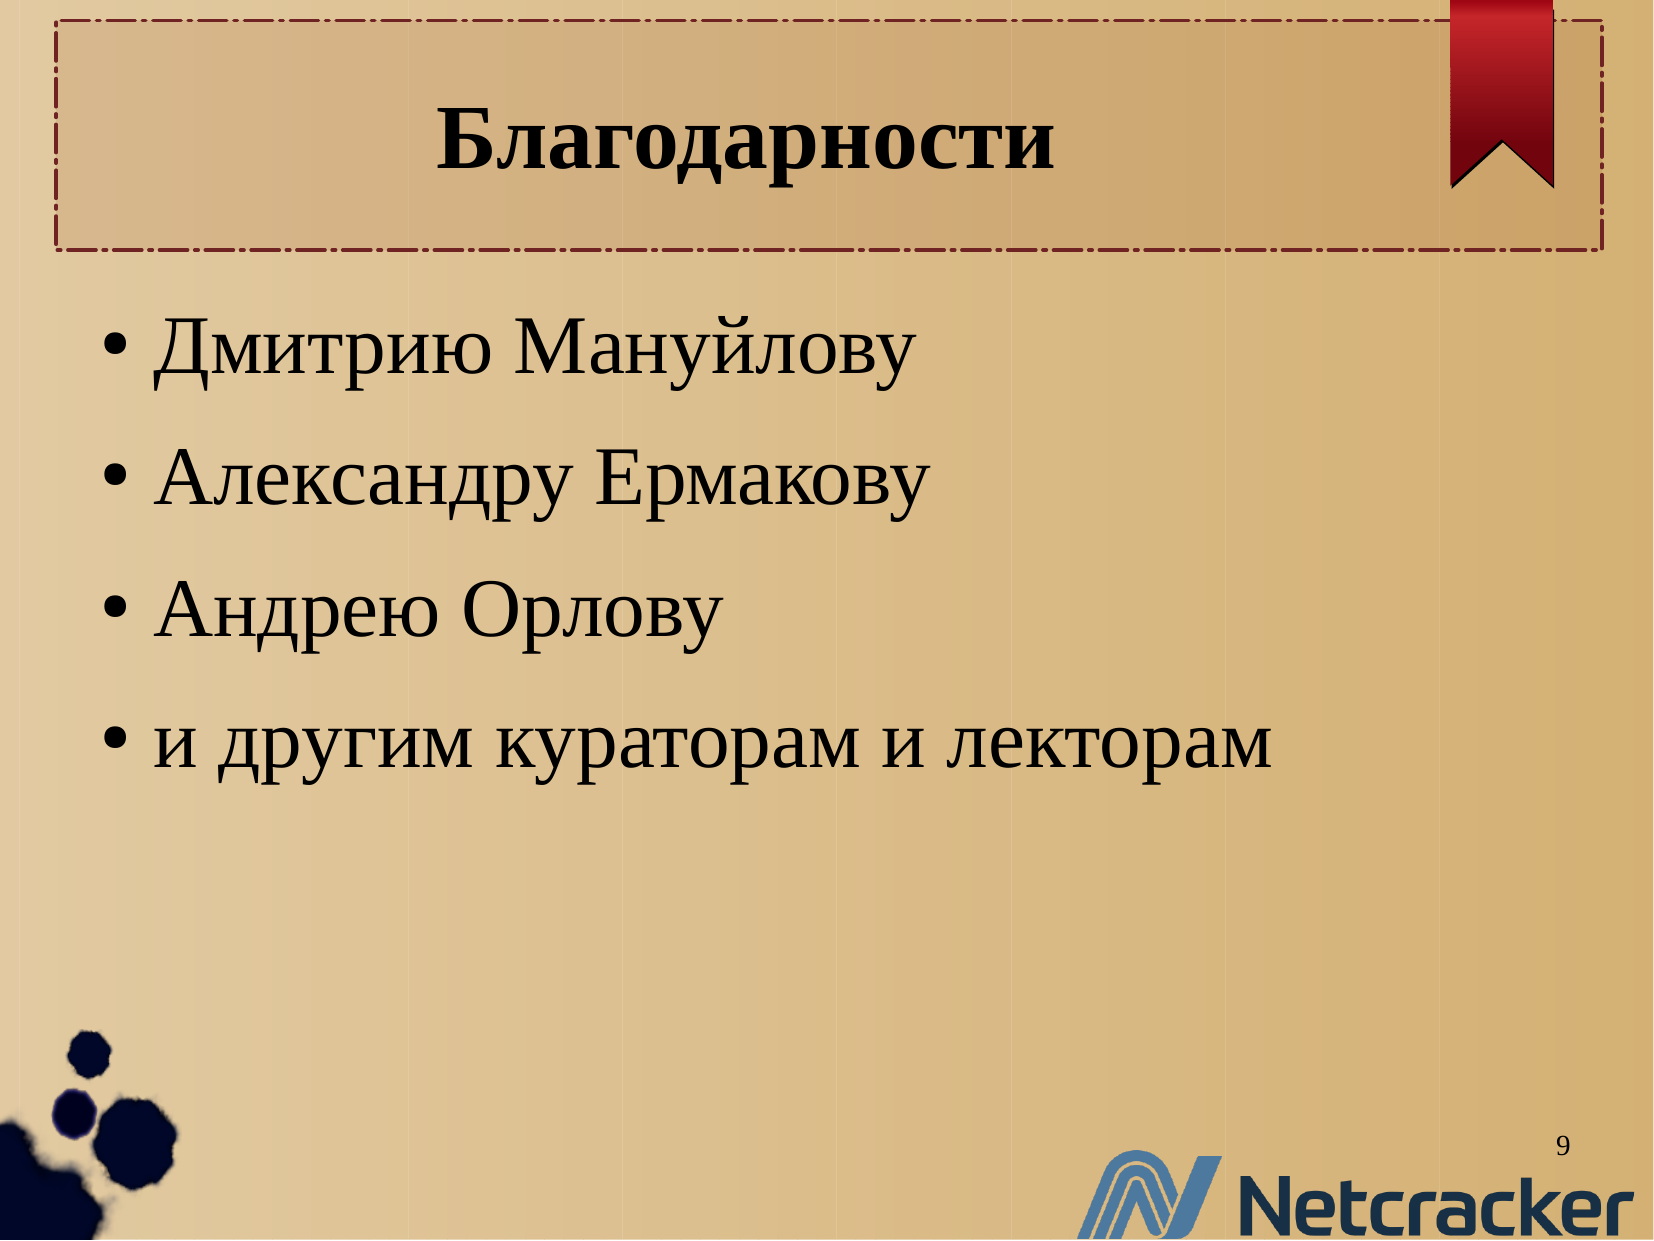

# Благодарности
Дмитрию Мануйлову
Александру Ермакову
Андрею Орлову
и другим кураторам и лекторам
9